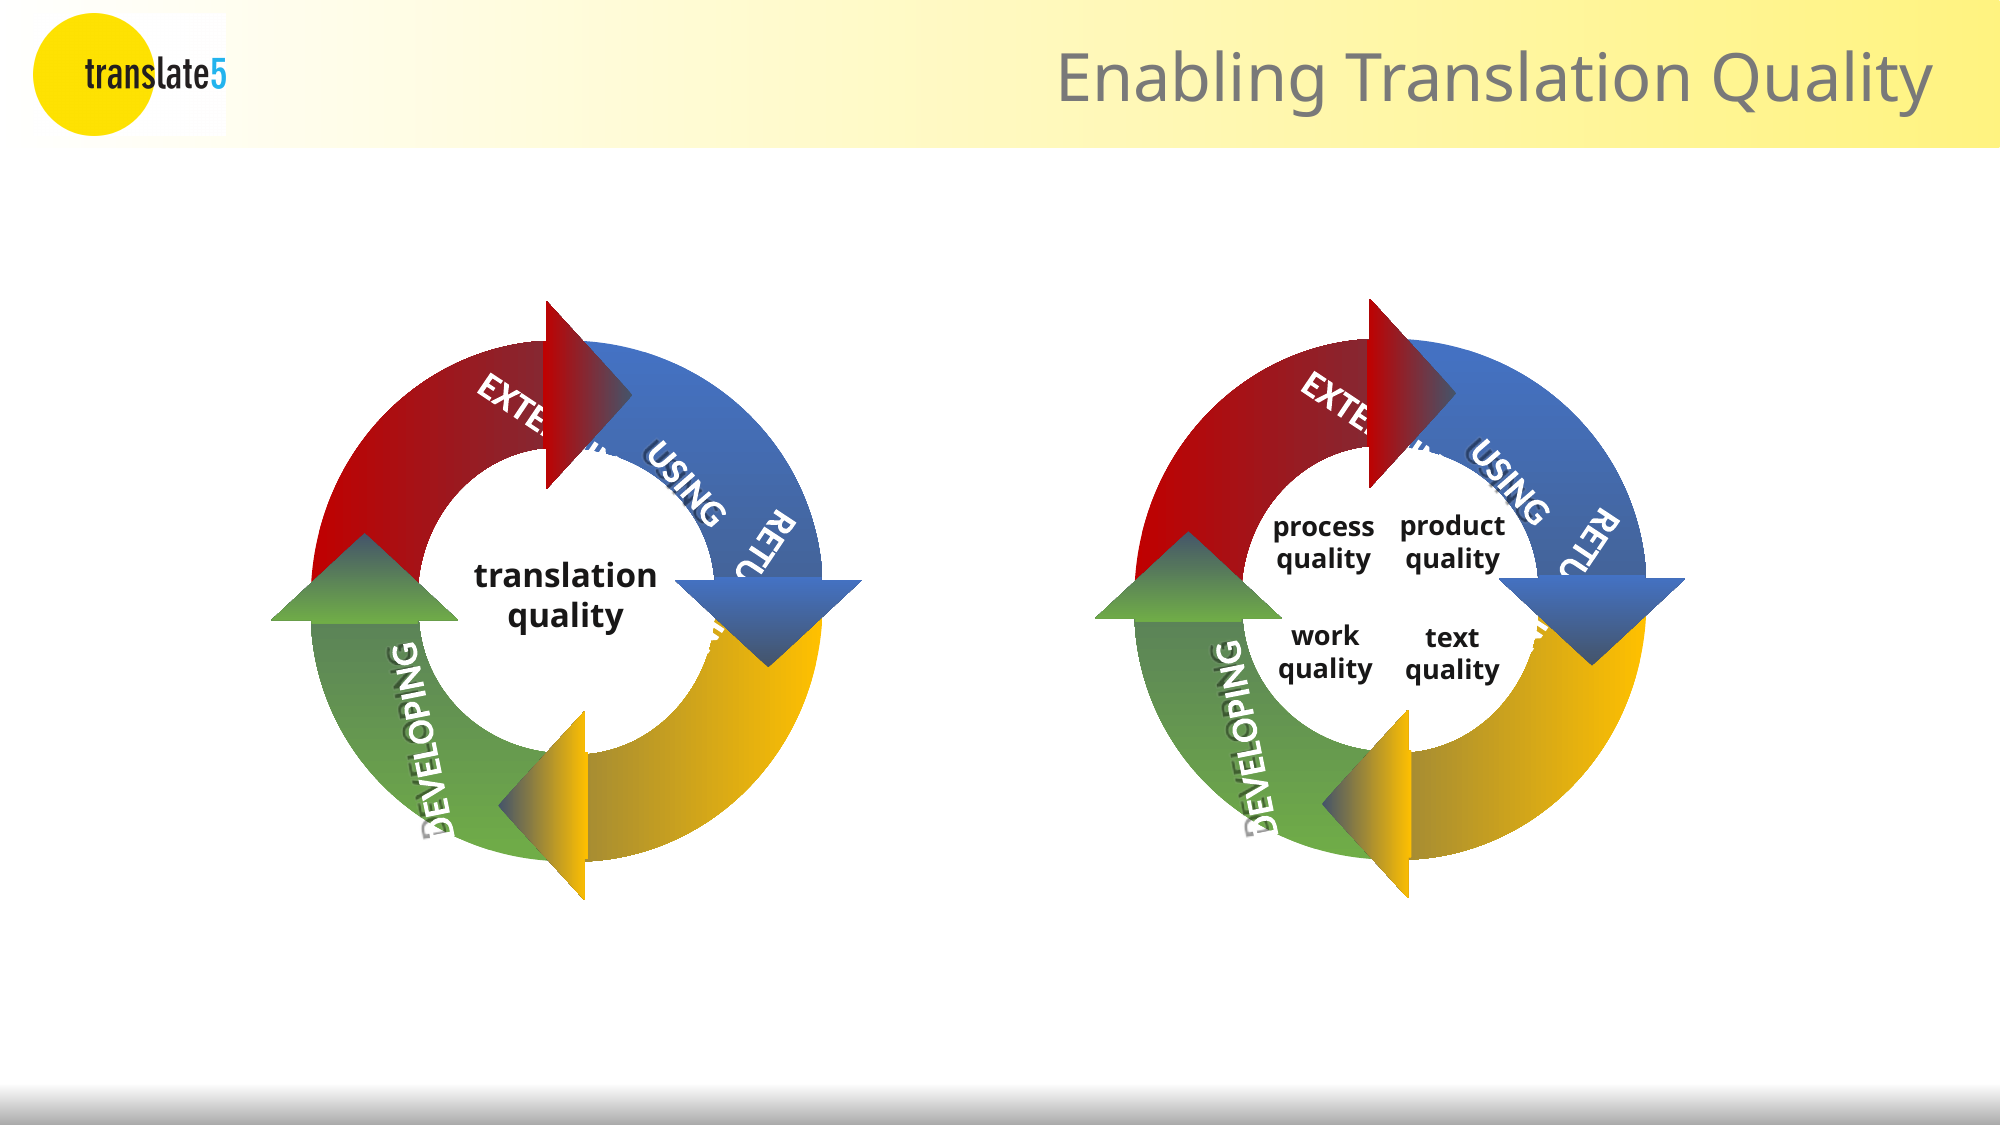

# Enabling Translation Quality
EXTENDING
USING
RETURNING
DEVELOPING
product
quality
process
quality
work
quality
text
quality
EXTENDING
USING
RETURNING
DEVELOPING
translation
quality